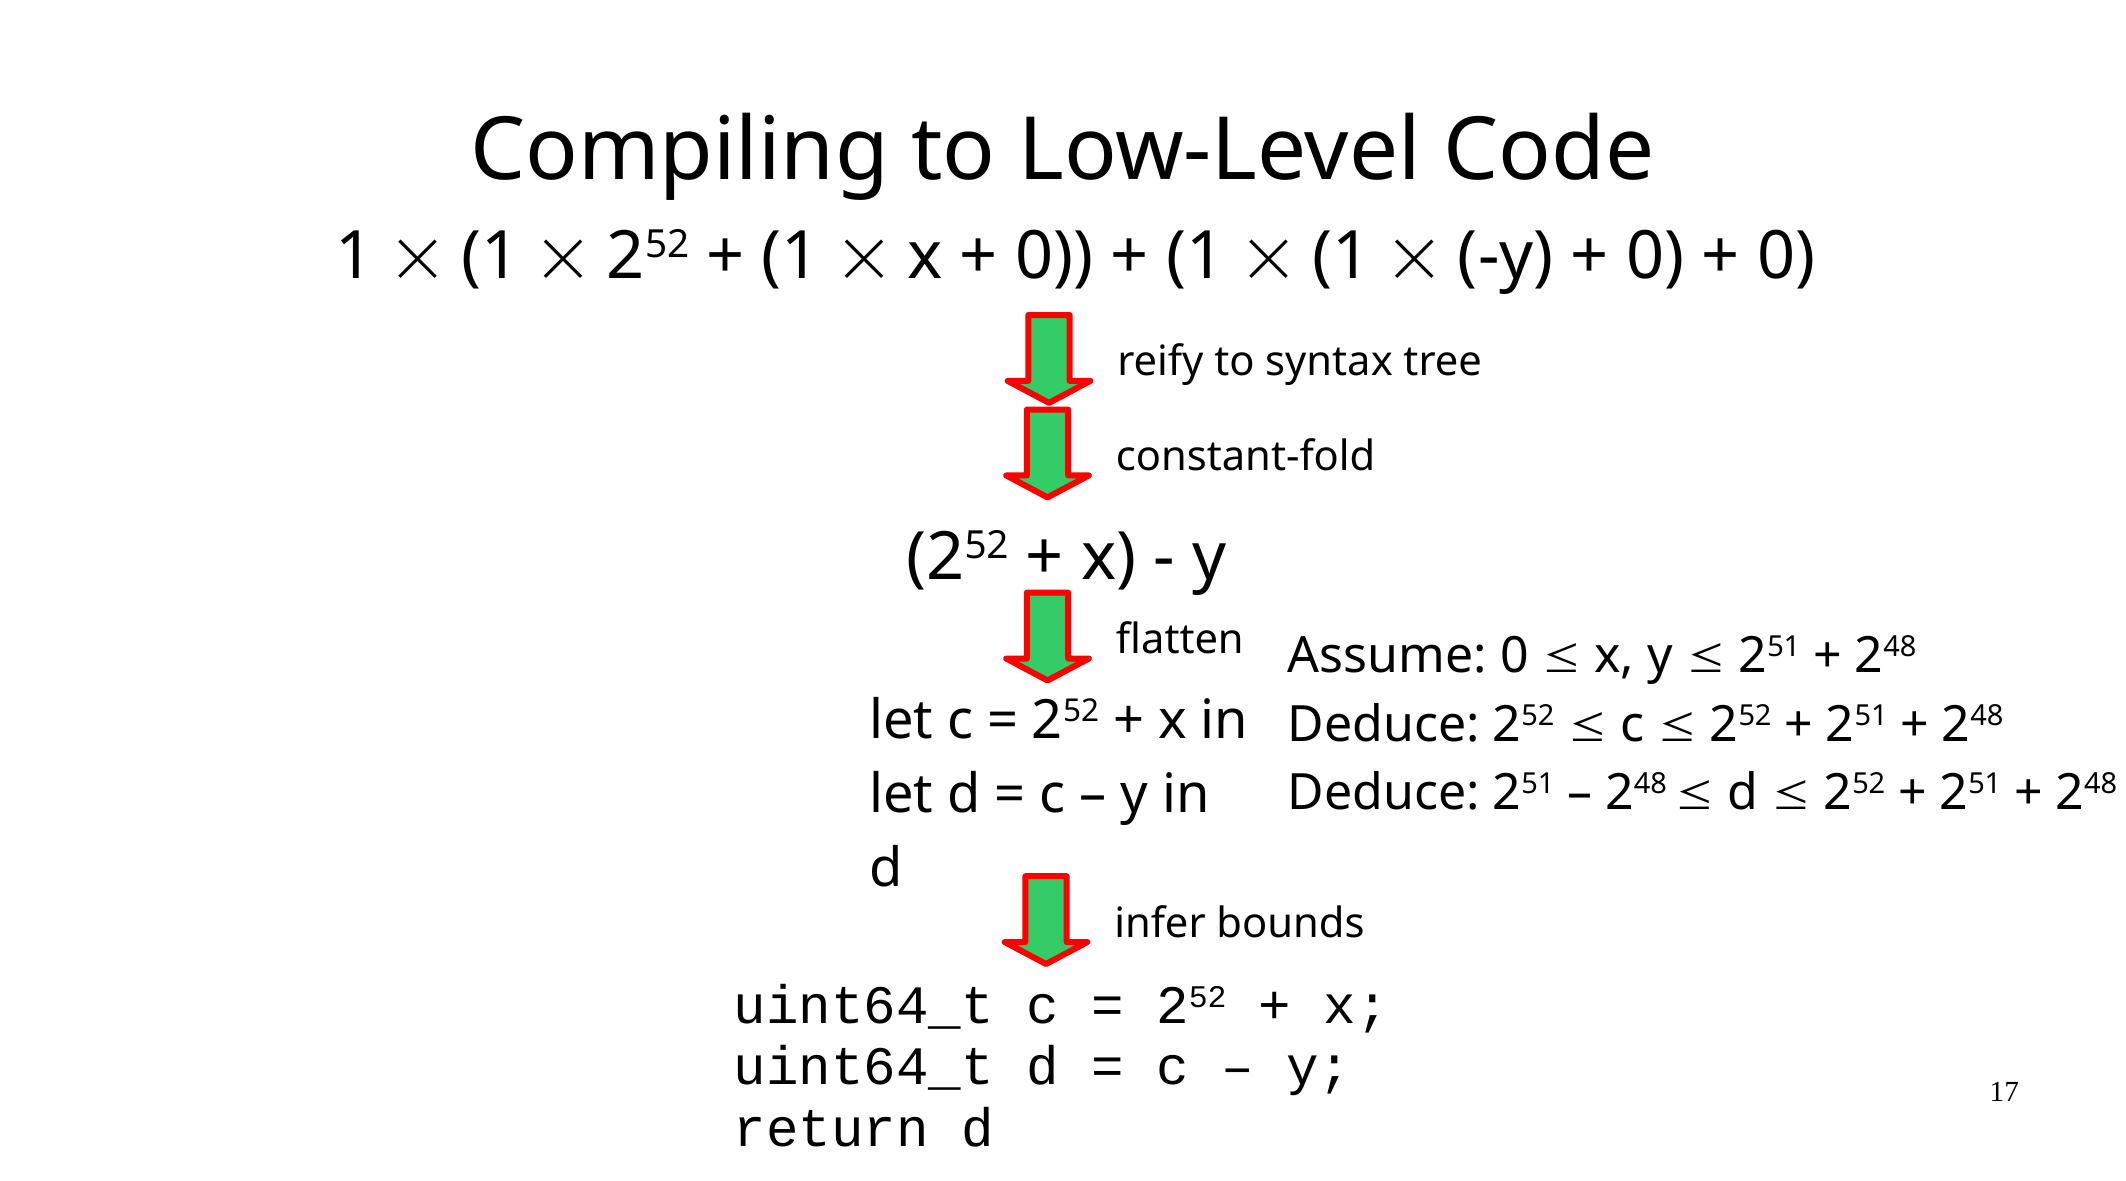

# Compiling to Low-Level Code
1 × (1 × 252 + (1 × x + 0)) + (1 × (1 × (-y) + 0) + 0)
reify to syntax tree
constant-fold
(252 + x) - y
flatten
let c = 252 + x in
let d = c – y in
d
Assume: 0 ≤ x, y ≤ 251 + 248
Deduce: 252 ≤ c ≤ 252 + 251 + 248
Deduce: 251 – 248 ≤ d ≤ 252 + 251 + 248
infer bounds
uint64_t c = 252 + x;
uint64_t d = c – y;
return d
17